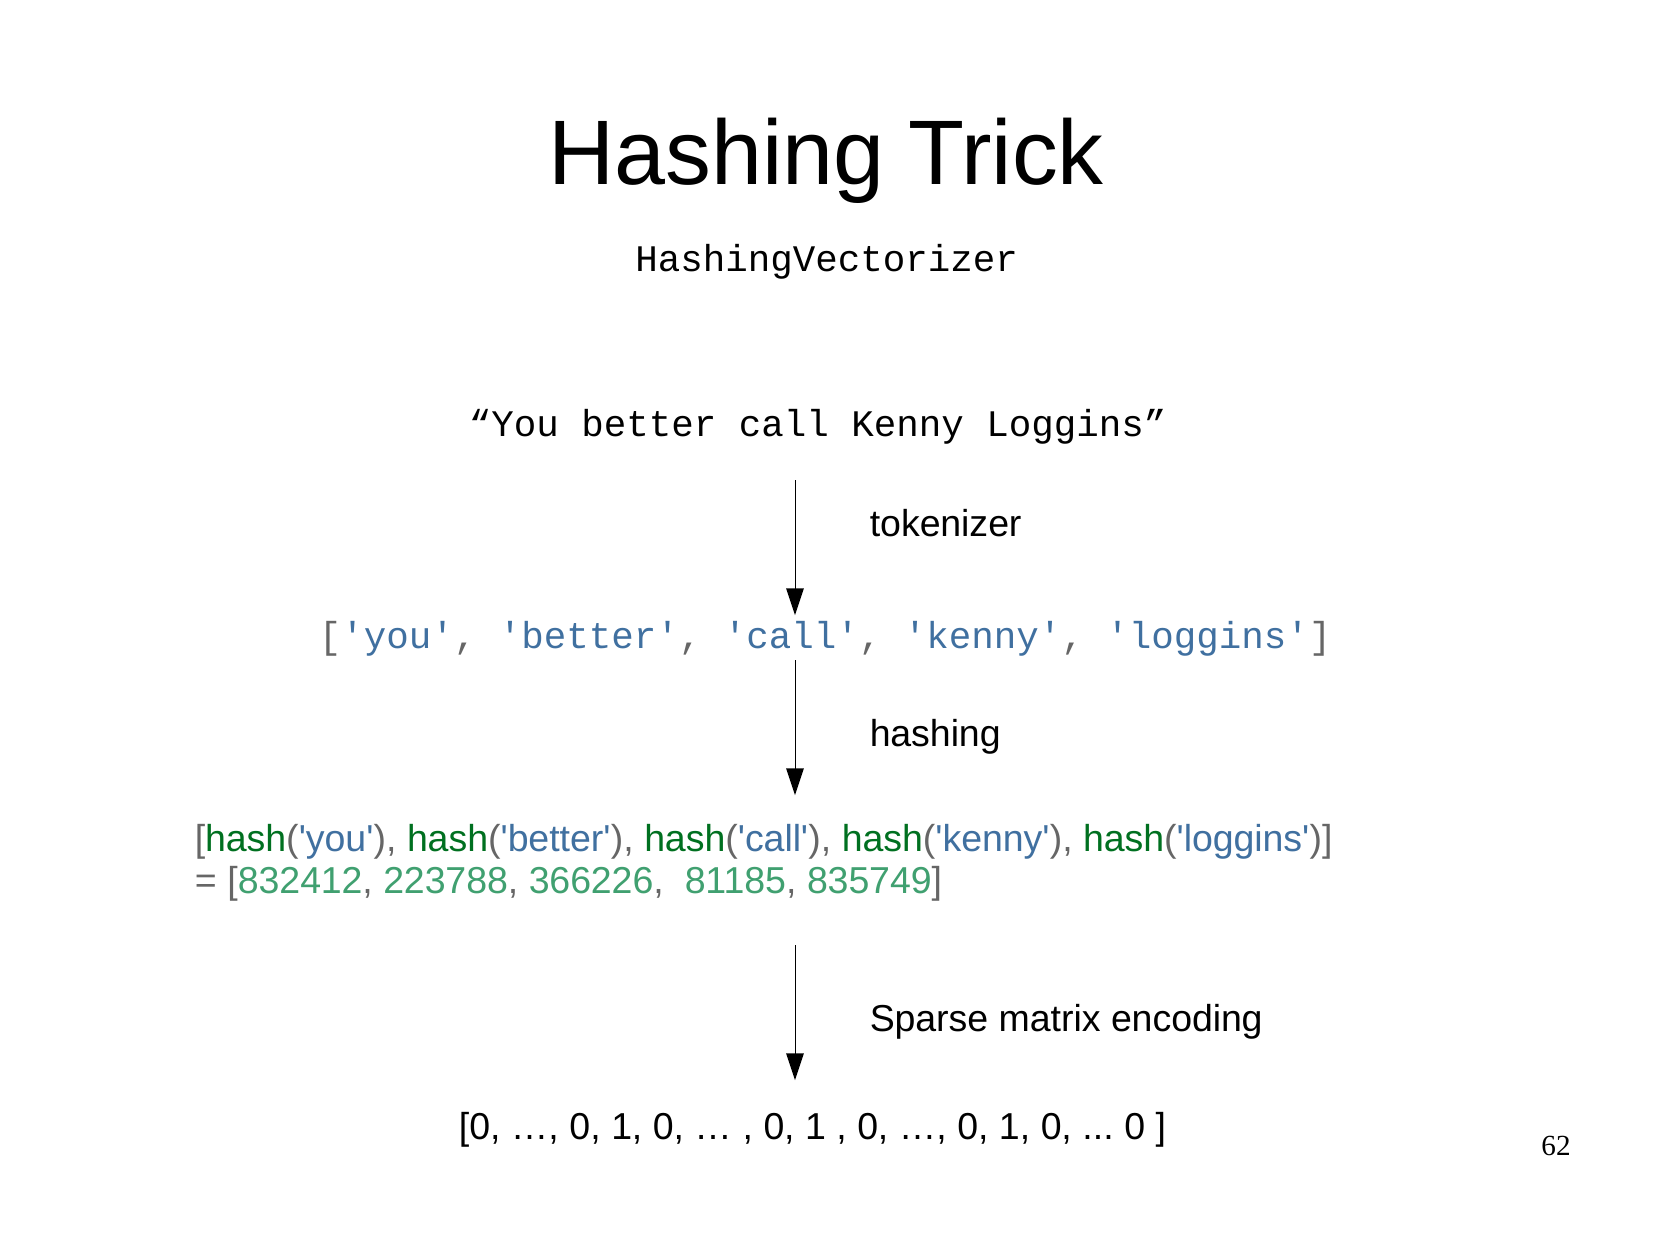

# Hashing Trick
HashingVectorizer
“You better call Kenny Loggins”
tokenizer
['you', 'better', 'call', 'kenny', 'loggins']
hashing
[hash('you'), hash('better'), hash('call'), hash('kenny'), hash('loggins')]
= [832412, 223788, 366226, 81185, 835749]
Sparse matrix encoding
[0, …, 0, 1, 0, … , 0, 1 , 0, …, 0, 1, 0, ... 0 ]
62